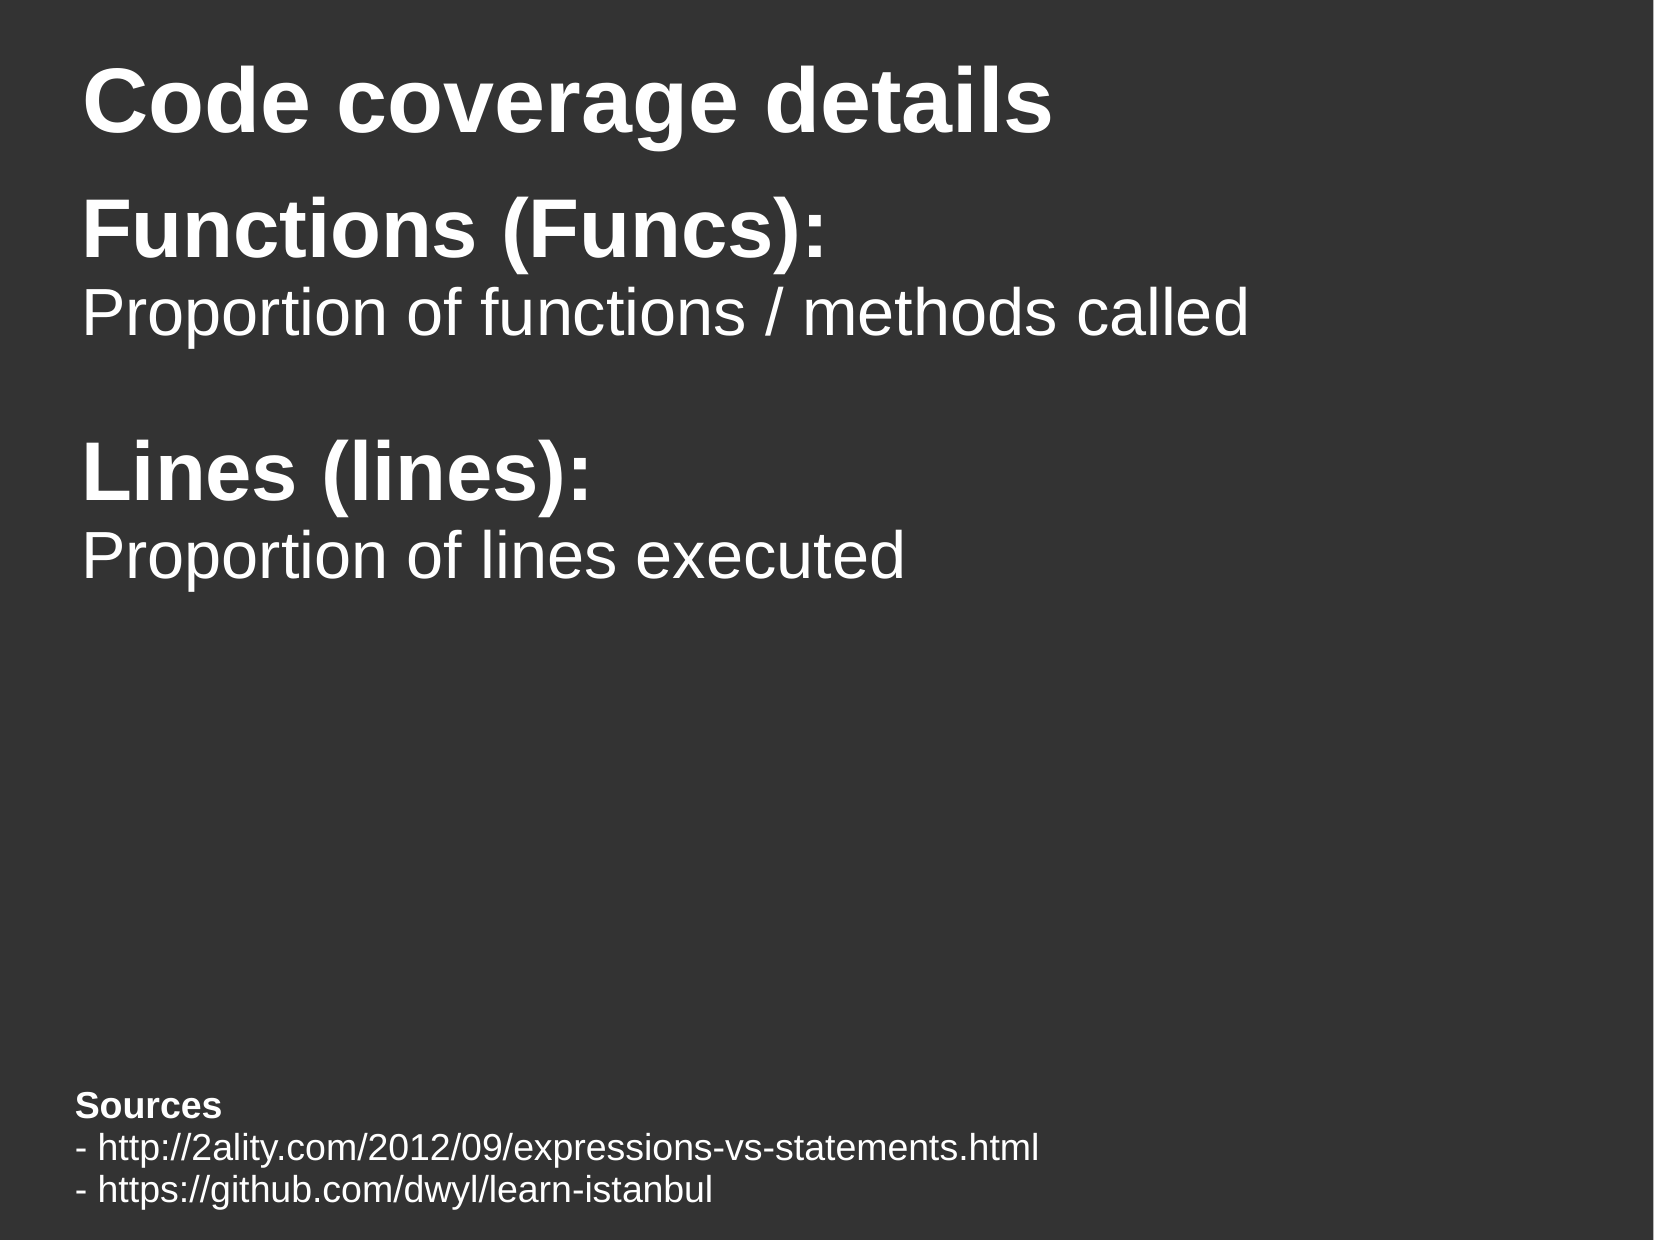

# Code coverage details
Functions (Funcs):
Proportion of functions / methods called
Lines (lines):
Proportion of lines executed
Sources
- http://2ality.com/2012/09/expressions-vs-statements.html
- https://github.com/dwyl/learn-istanbul